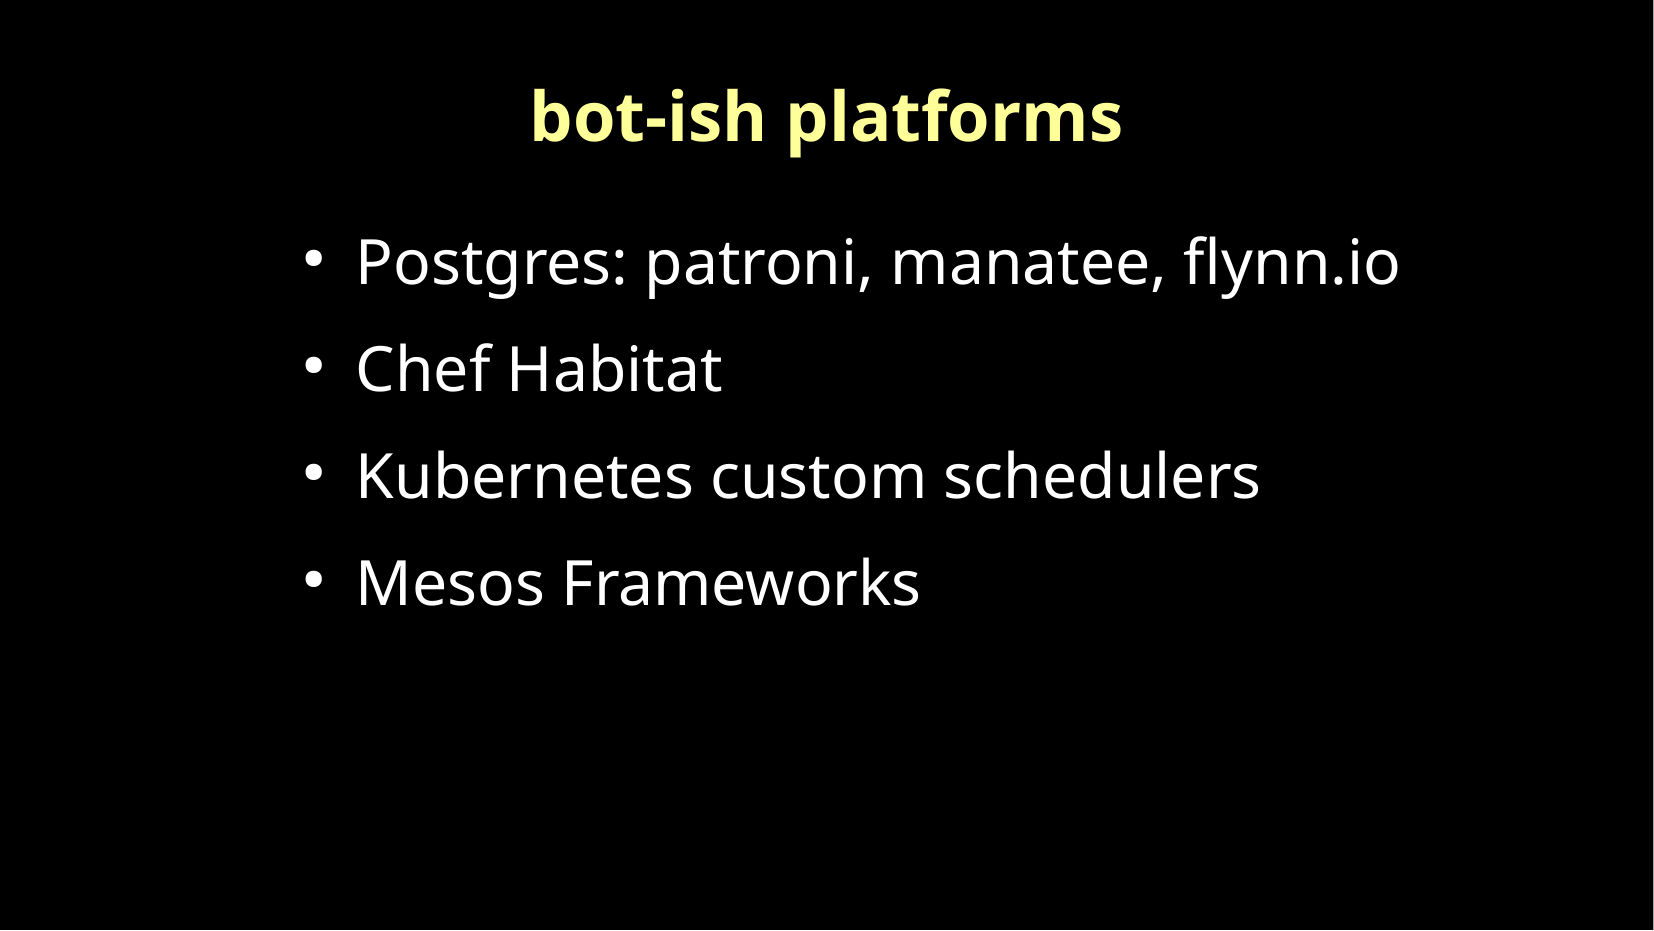

# bot-ish platforms
Postgres: patroni, manatee, flynn.io
Chef Habitat
Kubernetes custom schedulers
Mesos Frameworks